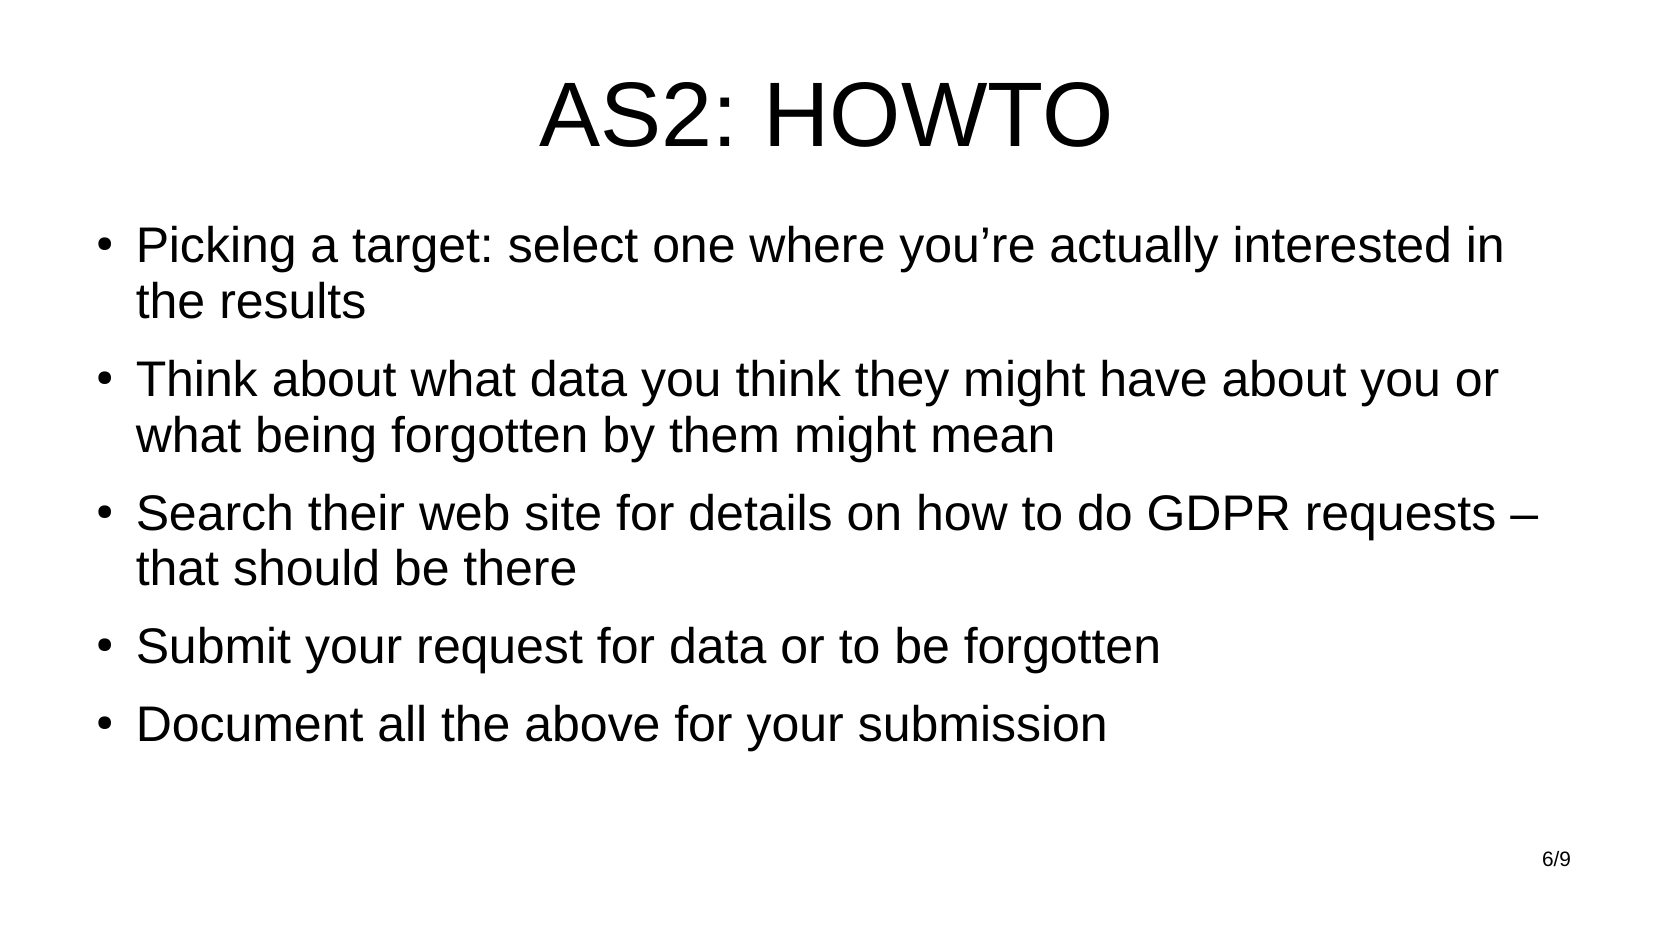

# AS2: HOWTO
Picking a target: select one where you’re actually interested in the results
Think about what data you think they might have about you or what being forgotten by them might mean
Search their web site for details on how to do GDPR requests – that should be there
Submit your request for data or to be forgotten
Document all the above for your submission
6